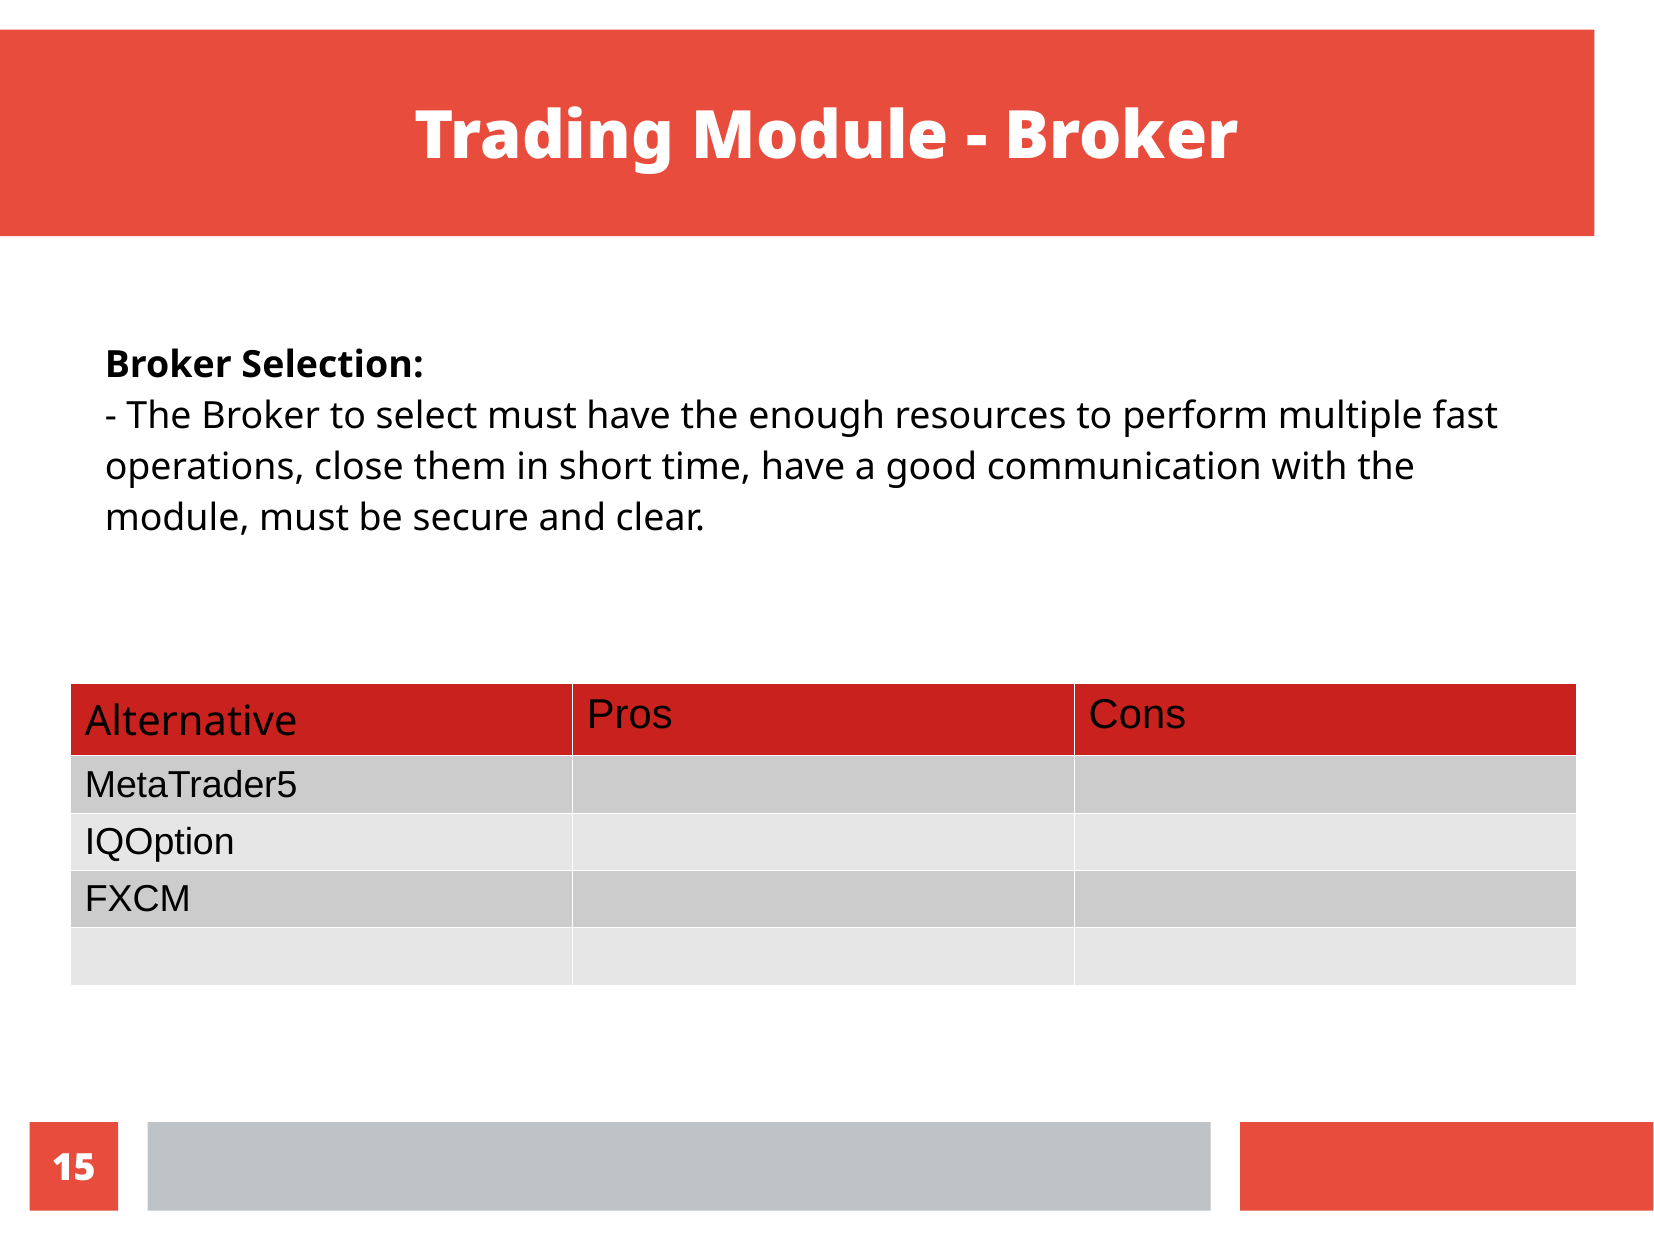

# Trading Module - Broker
Broker Selection:
- The Broker to select must have the enough resources to perform multiple fast operations, close them in short time, have a good communication with the module, must be secure and clear.
| Alternative | Pros | Cons |
| --- | --- | --- |
| MetaTrader5 | | |
| IQOption | | |
| FXCM | | |
| | | |
15